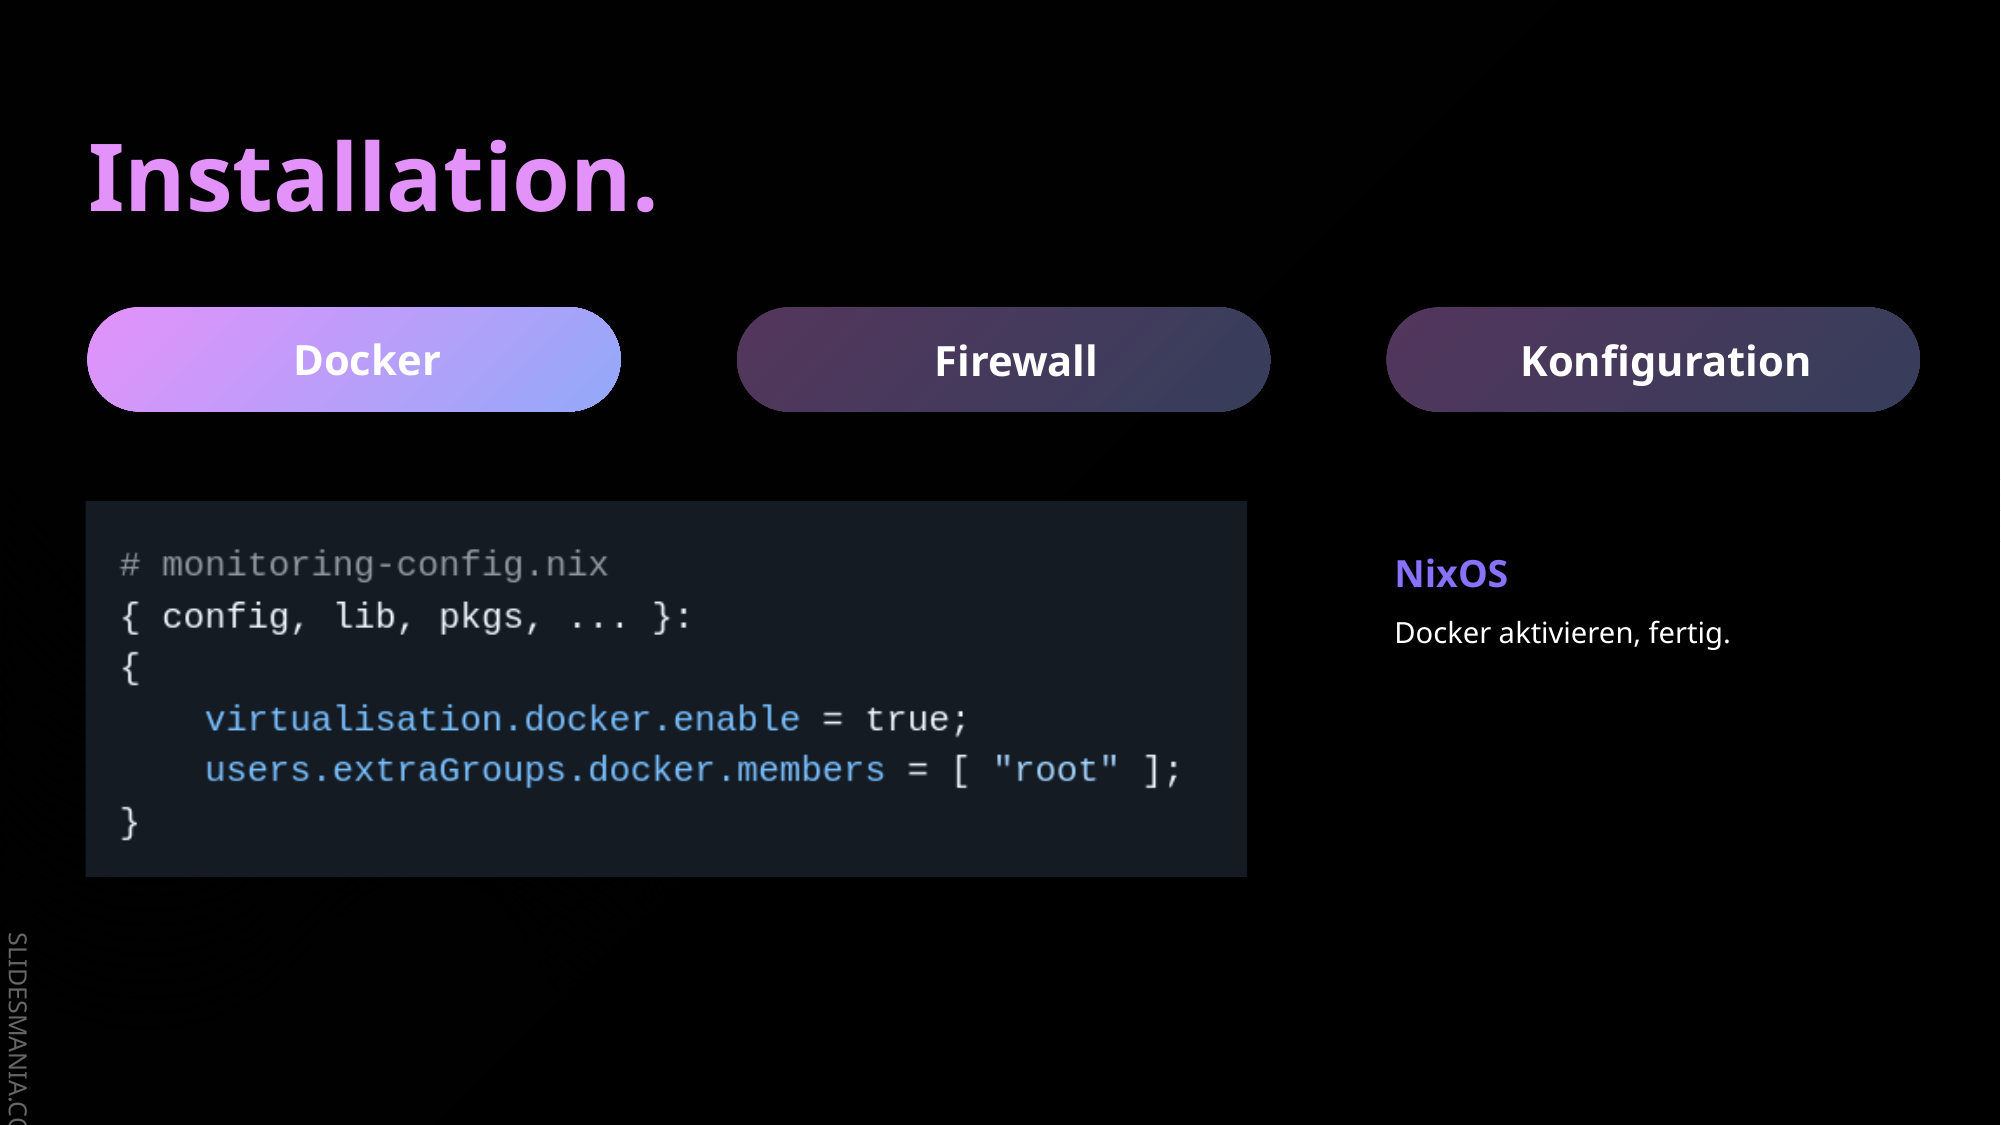

# Installation.
Docker
Firewall
Konfiguration
NixOS
Docker aktivieren, fertig.